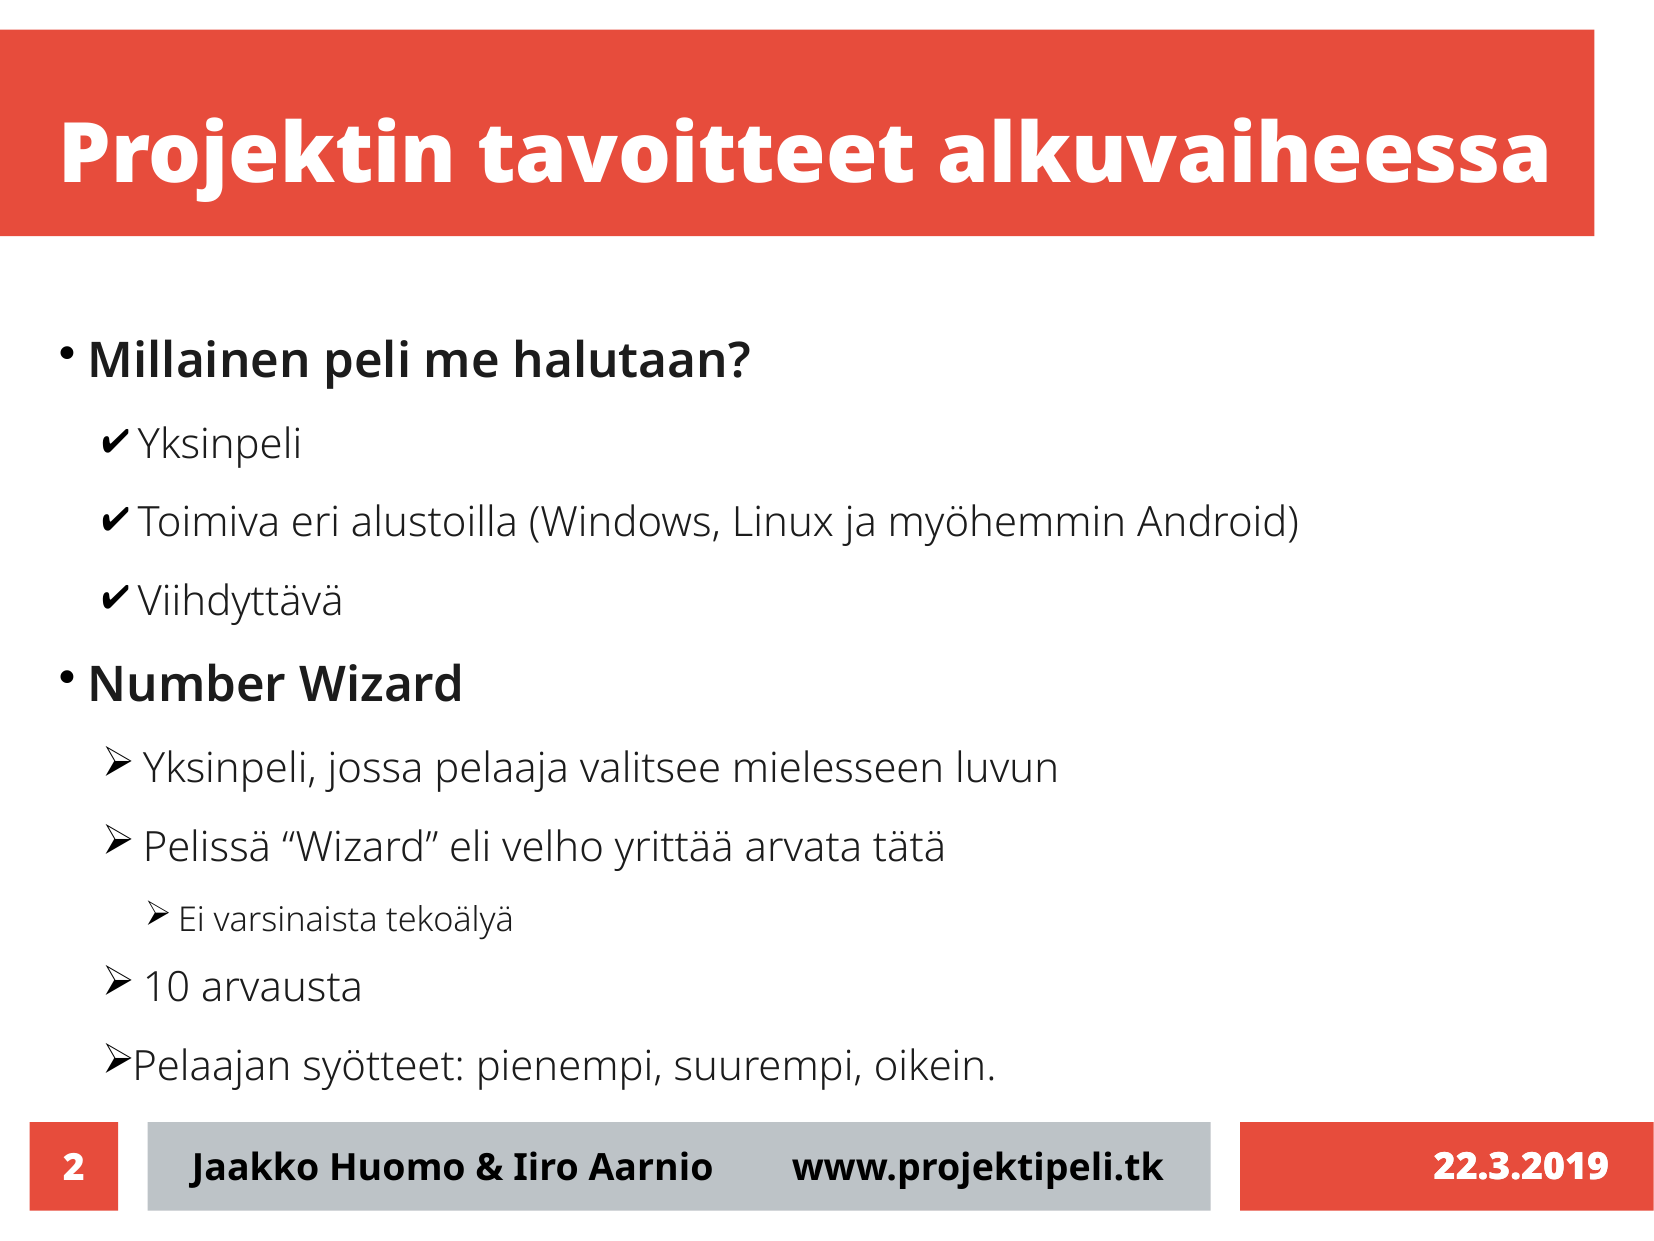

# Projektin tavoitteet alkuvaiheessa
 Millainen peli me halutaan?
 Yksinpeli
 Toimiva eri alustoilla (Windows, Linux ja myöhemmin Android)
 Viihdyttävä
 Number Wizard
 Yksinpeli, jossa pelaaja valitsee mielesseen luvun
 Pelissä “Wizard” eli velho yrittää arvata tätä
 Ei varsinaista tekoälyä
 10 arvausta
Pelaajan syötteet: pienempi, suurempi, oikein.
2